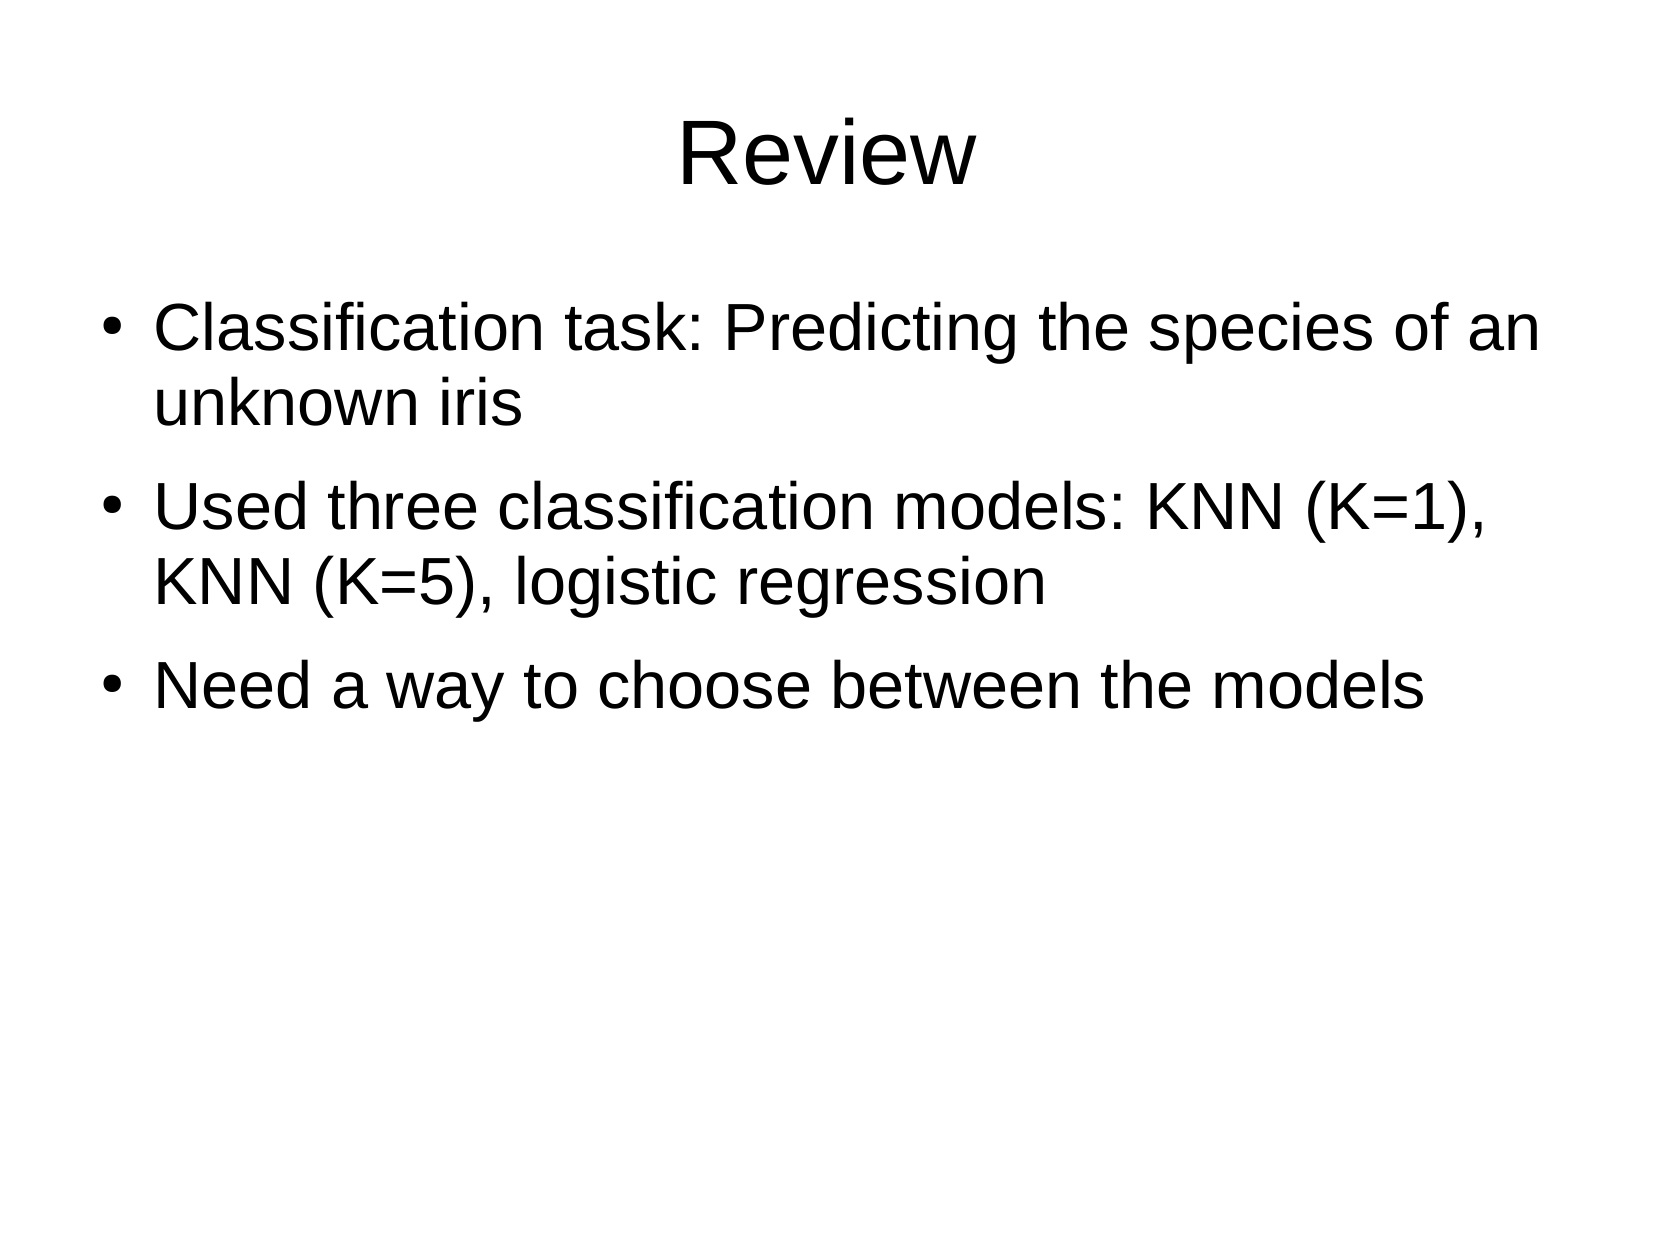

# Review
Classification task: Predicting the species of an unknown iris
Used three classification models: KNN (K=1), KNN (K=5), logistic regression
Need a way to choose between the models